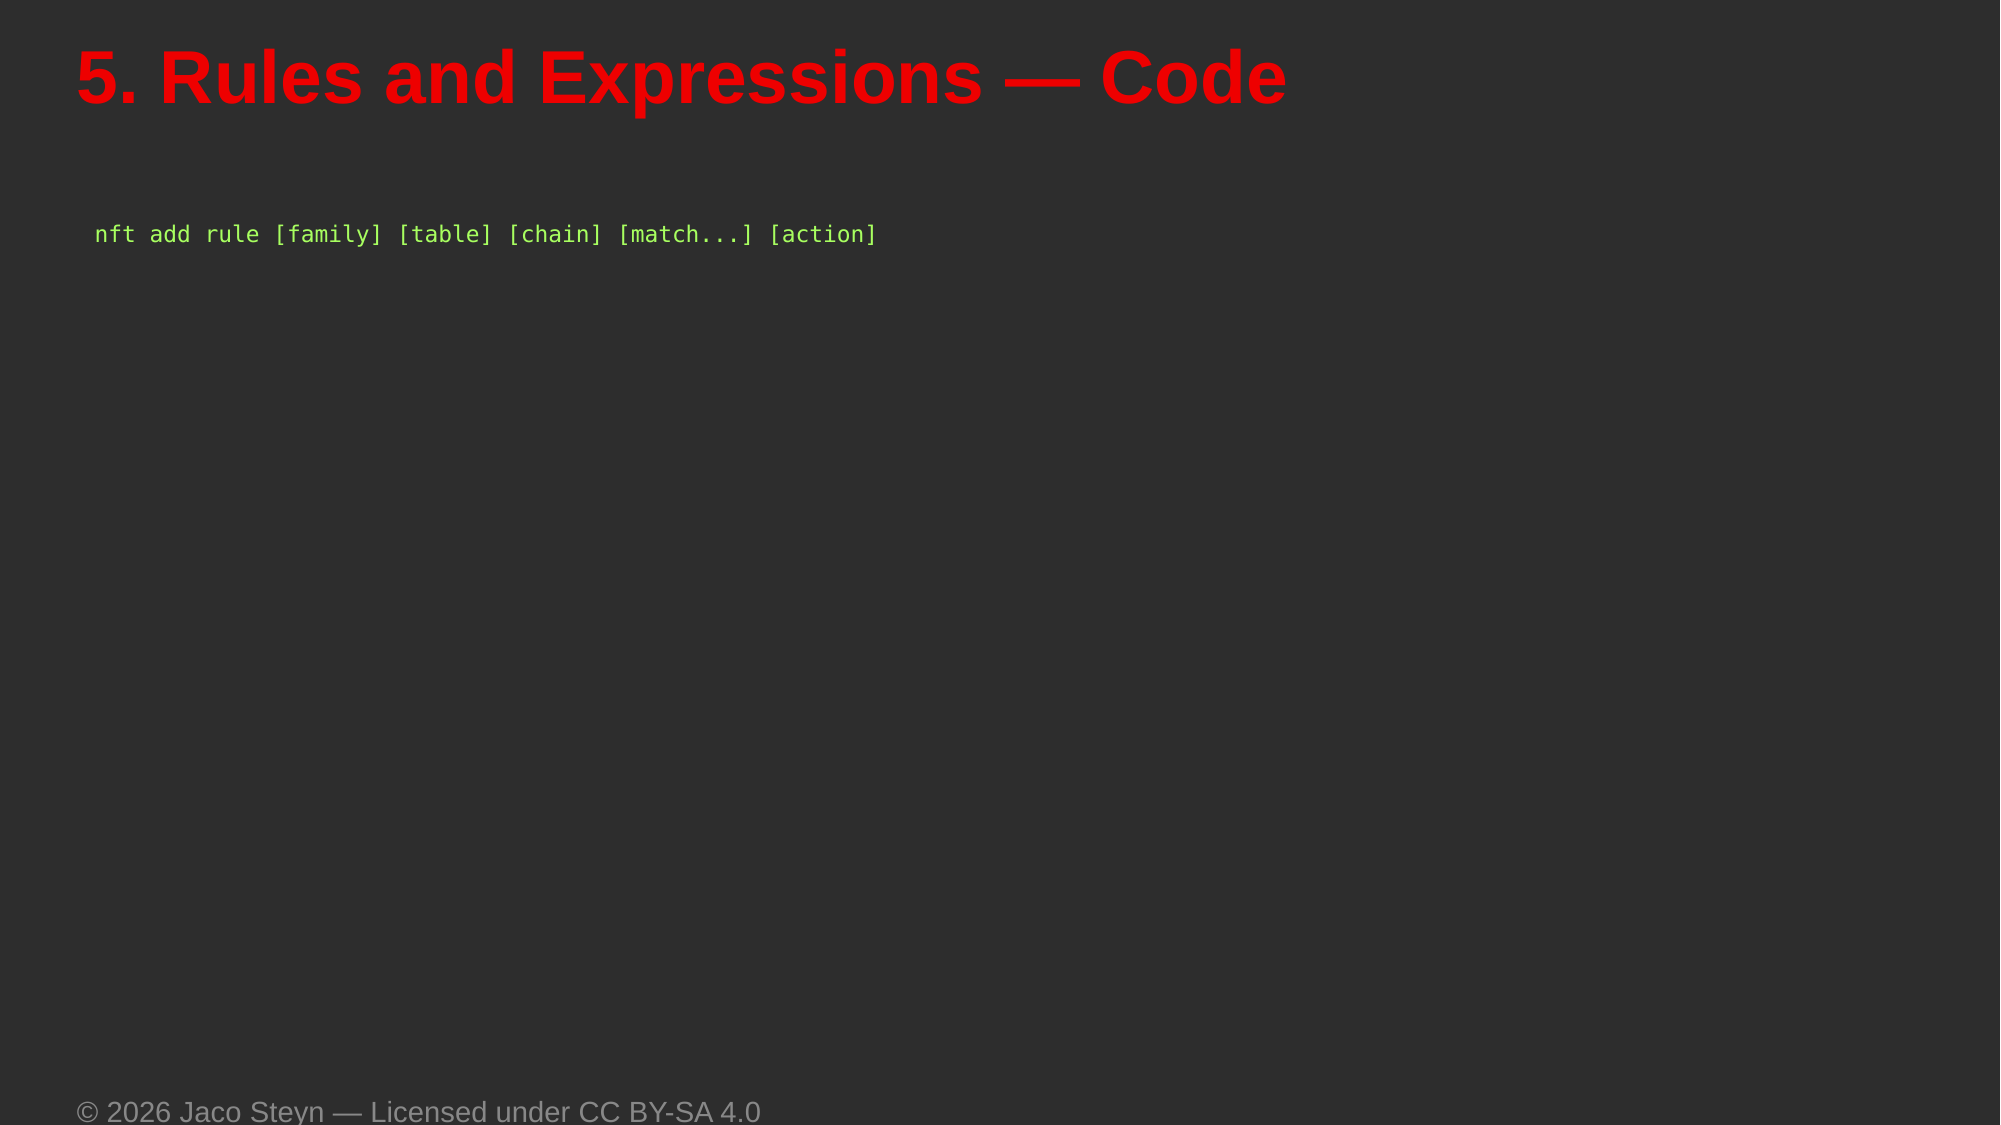

5. Rules and Expressions — Code
nft add rule [family] [table] [chain] [match...] [action]
© 2026 Jaco Steyn — Licensed under CC BY-SA 4.0